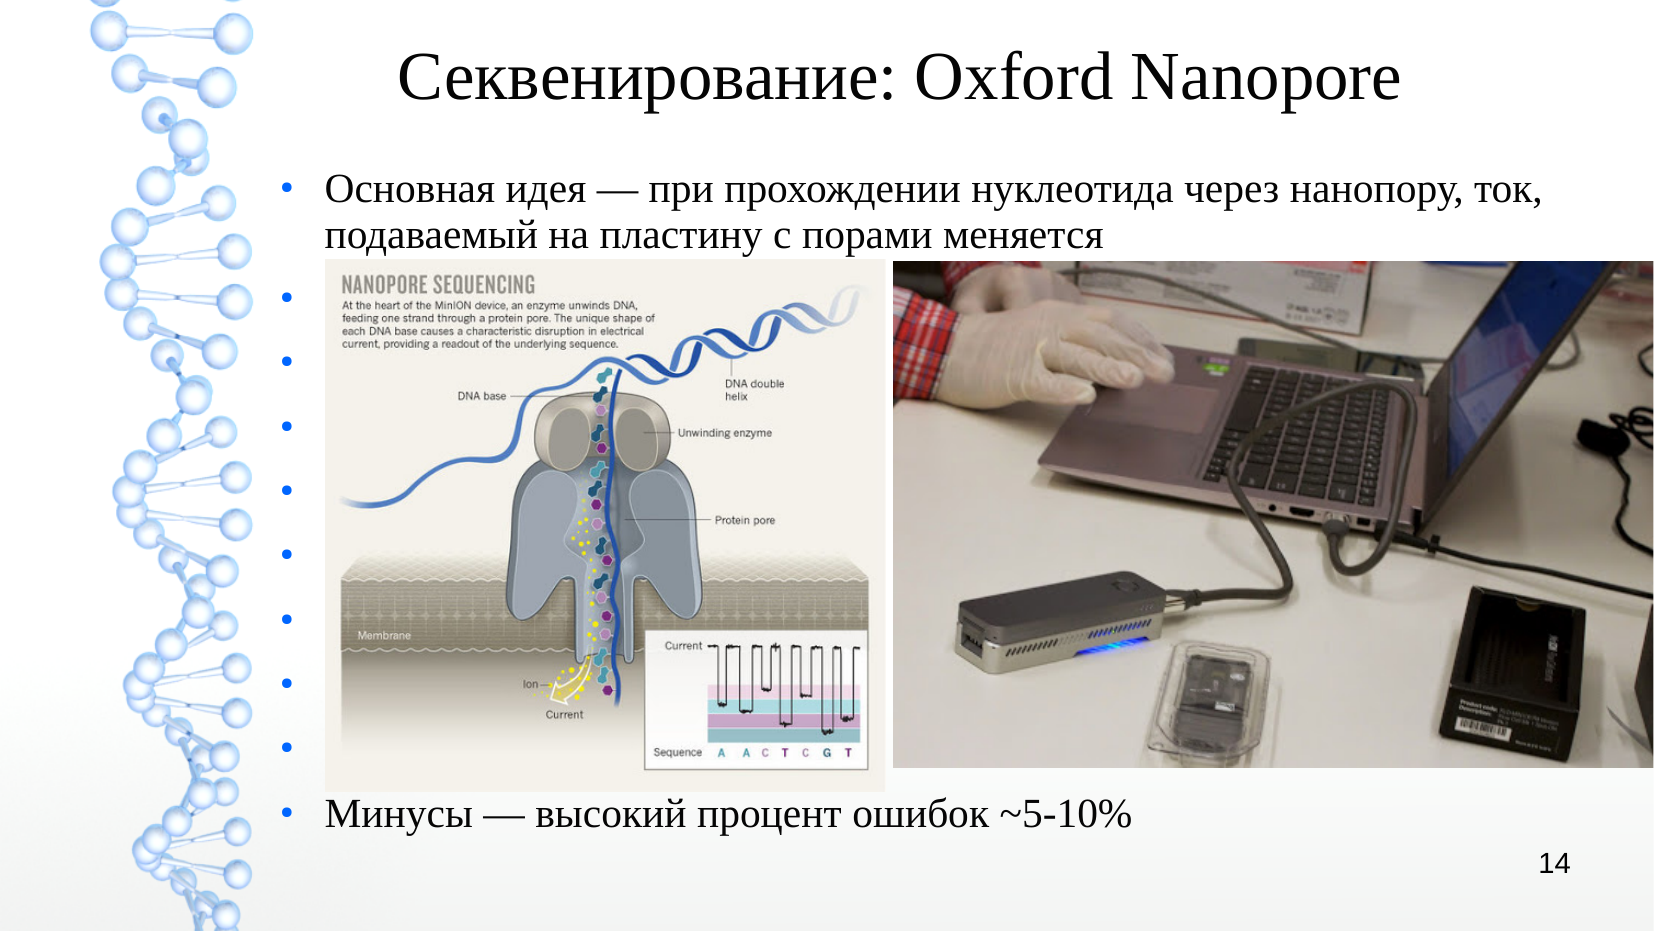

# Секвенирование: Oxford Nanopore
Основная идея — при прохождении нуклеотида через нанопору, ток, подаваемый на пластину с порами меняется
Минусы — высокий процент ошибок ~5-10%
14